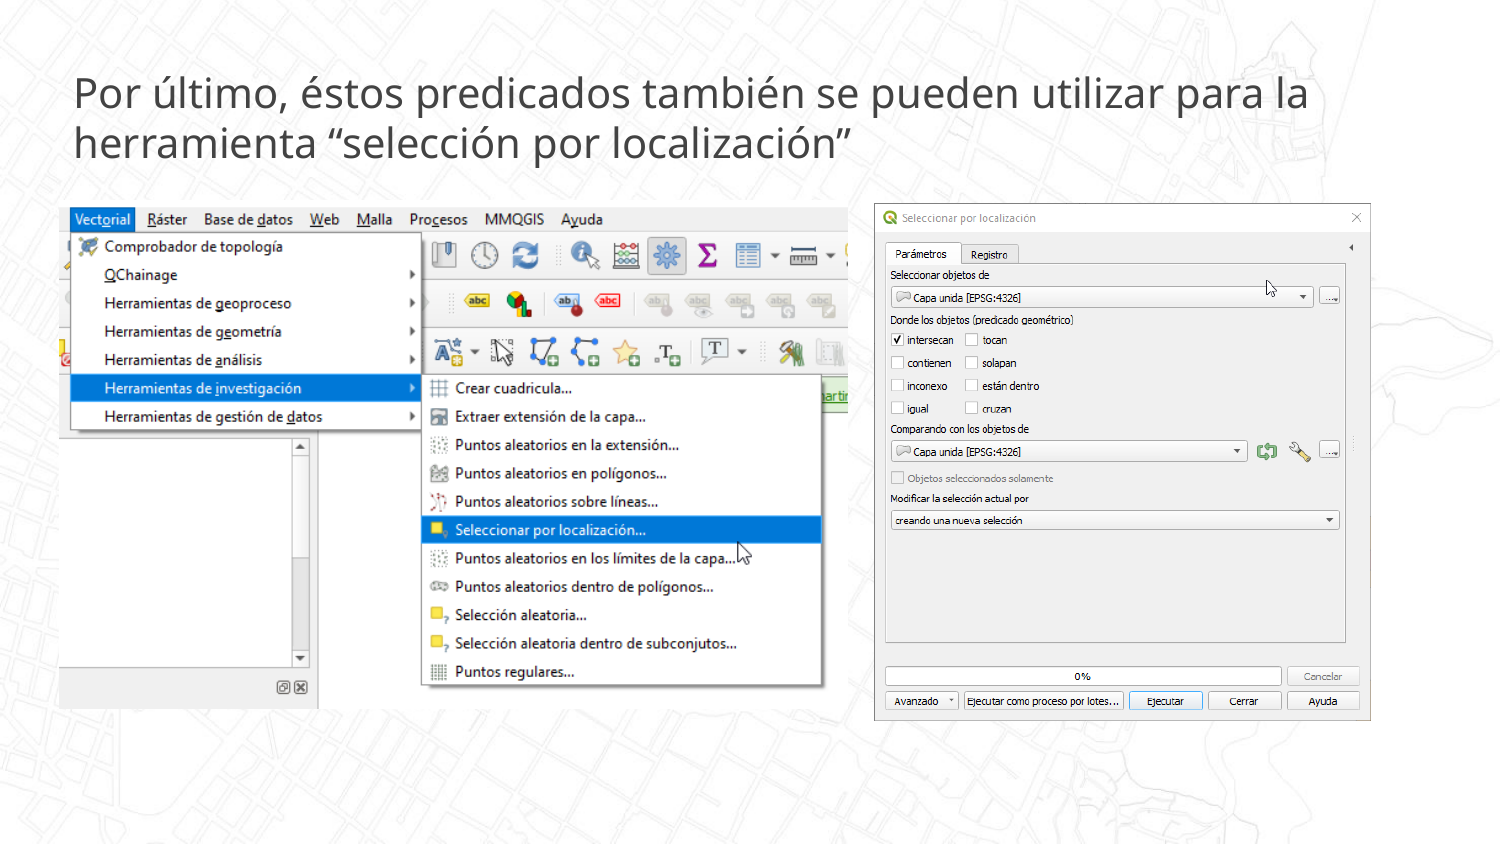

Por último, éstos predicados también se pueden utilizar para la herramienta “selección por localización”